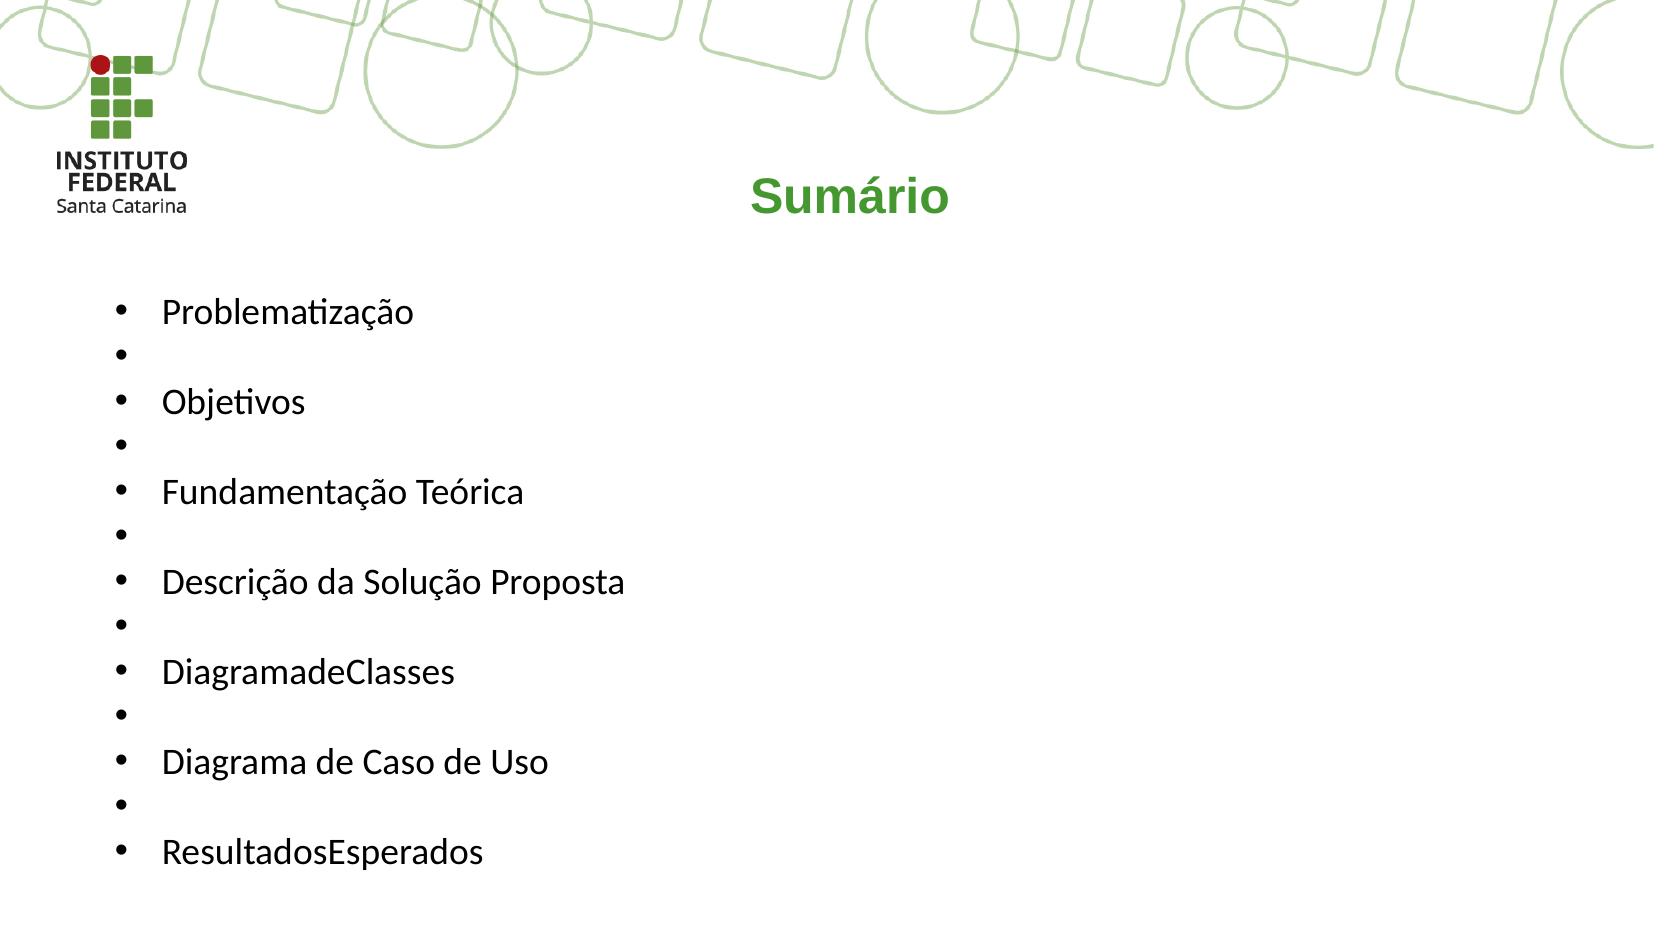

# Sumário
Problematização
Objetivos
Fundamentação Teórica
Descrição da Solução Proposta
DiagramadeClasses
Diagrama de Caso de Uso
ResultadosEsperados